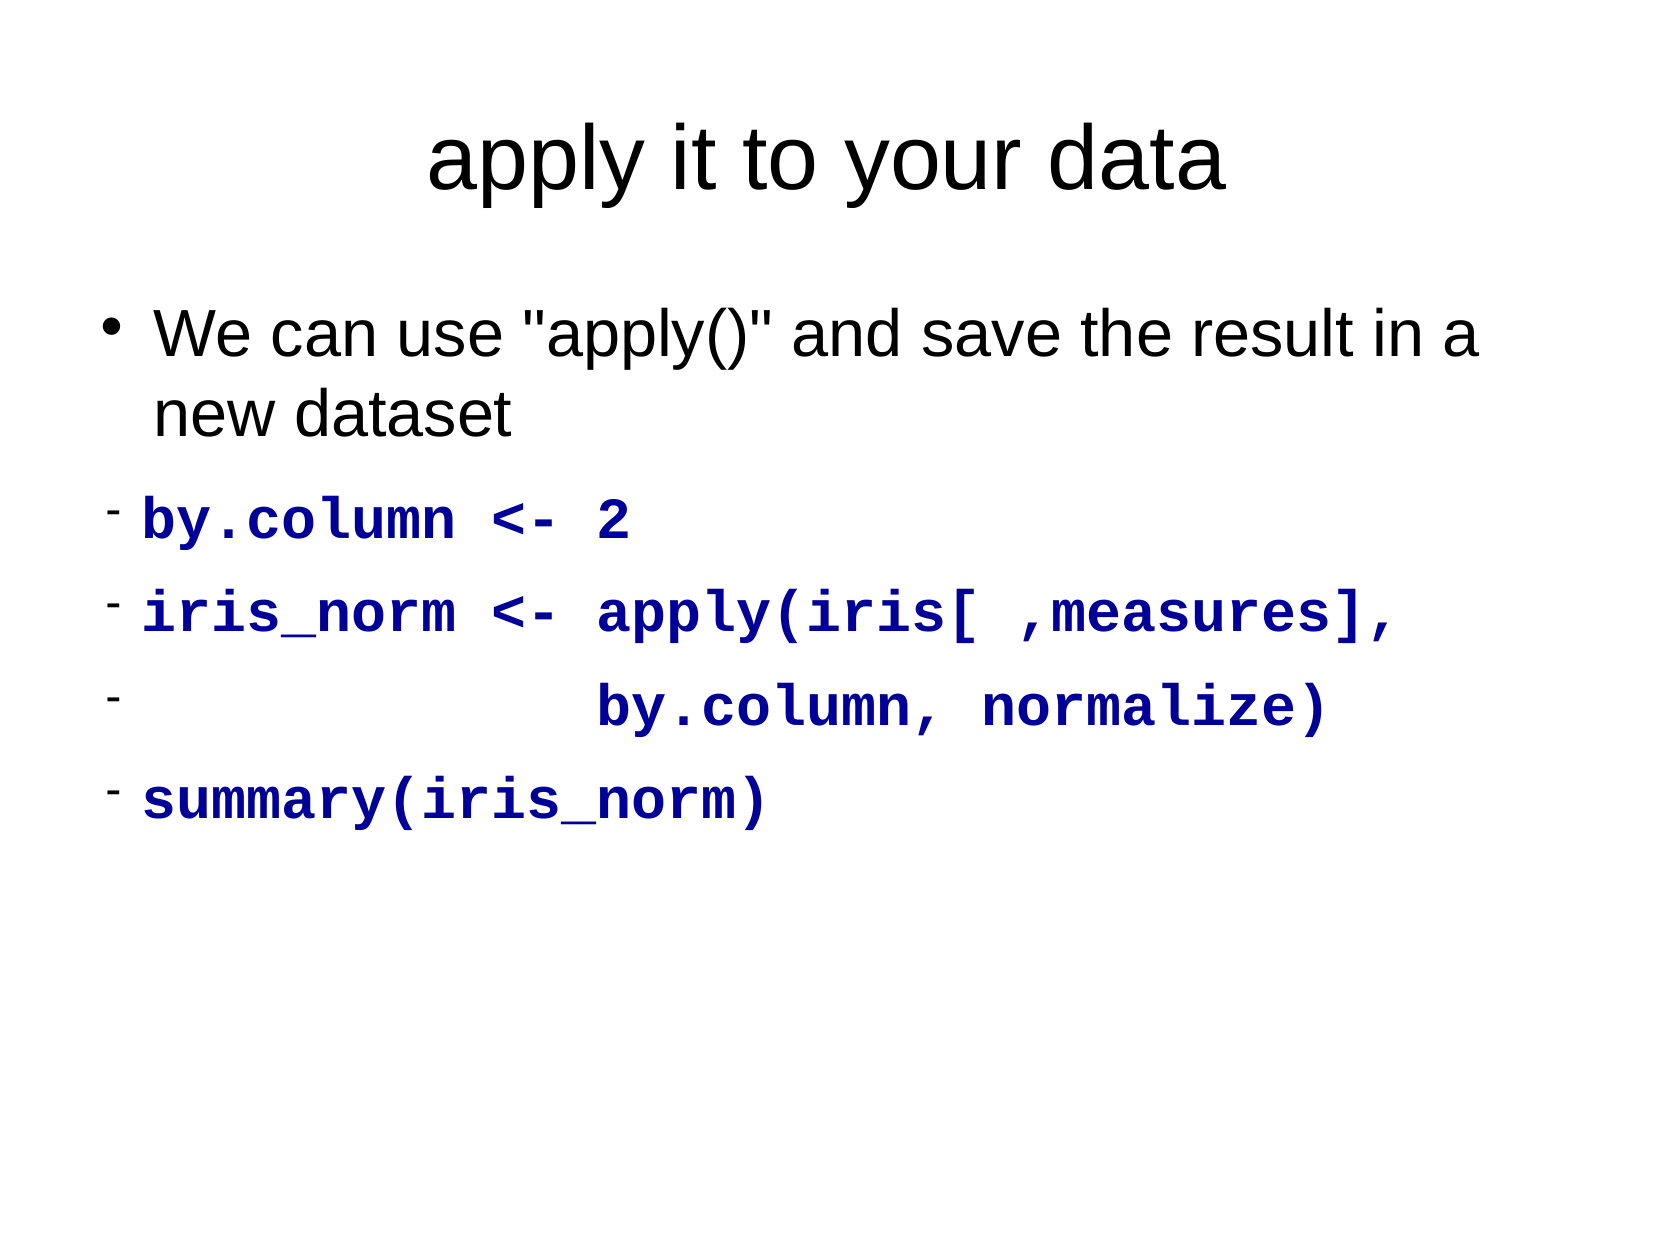

apply it to your data
We can use "apply()" and save the result in a new dataset
by.column <- 2
iris_norm <- apply(iris[ ,measures],
 by.column, normalize)
summary(iris_norm)